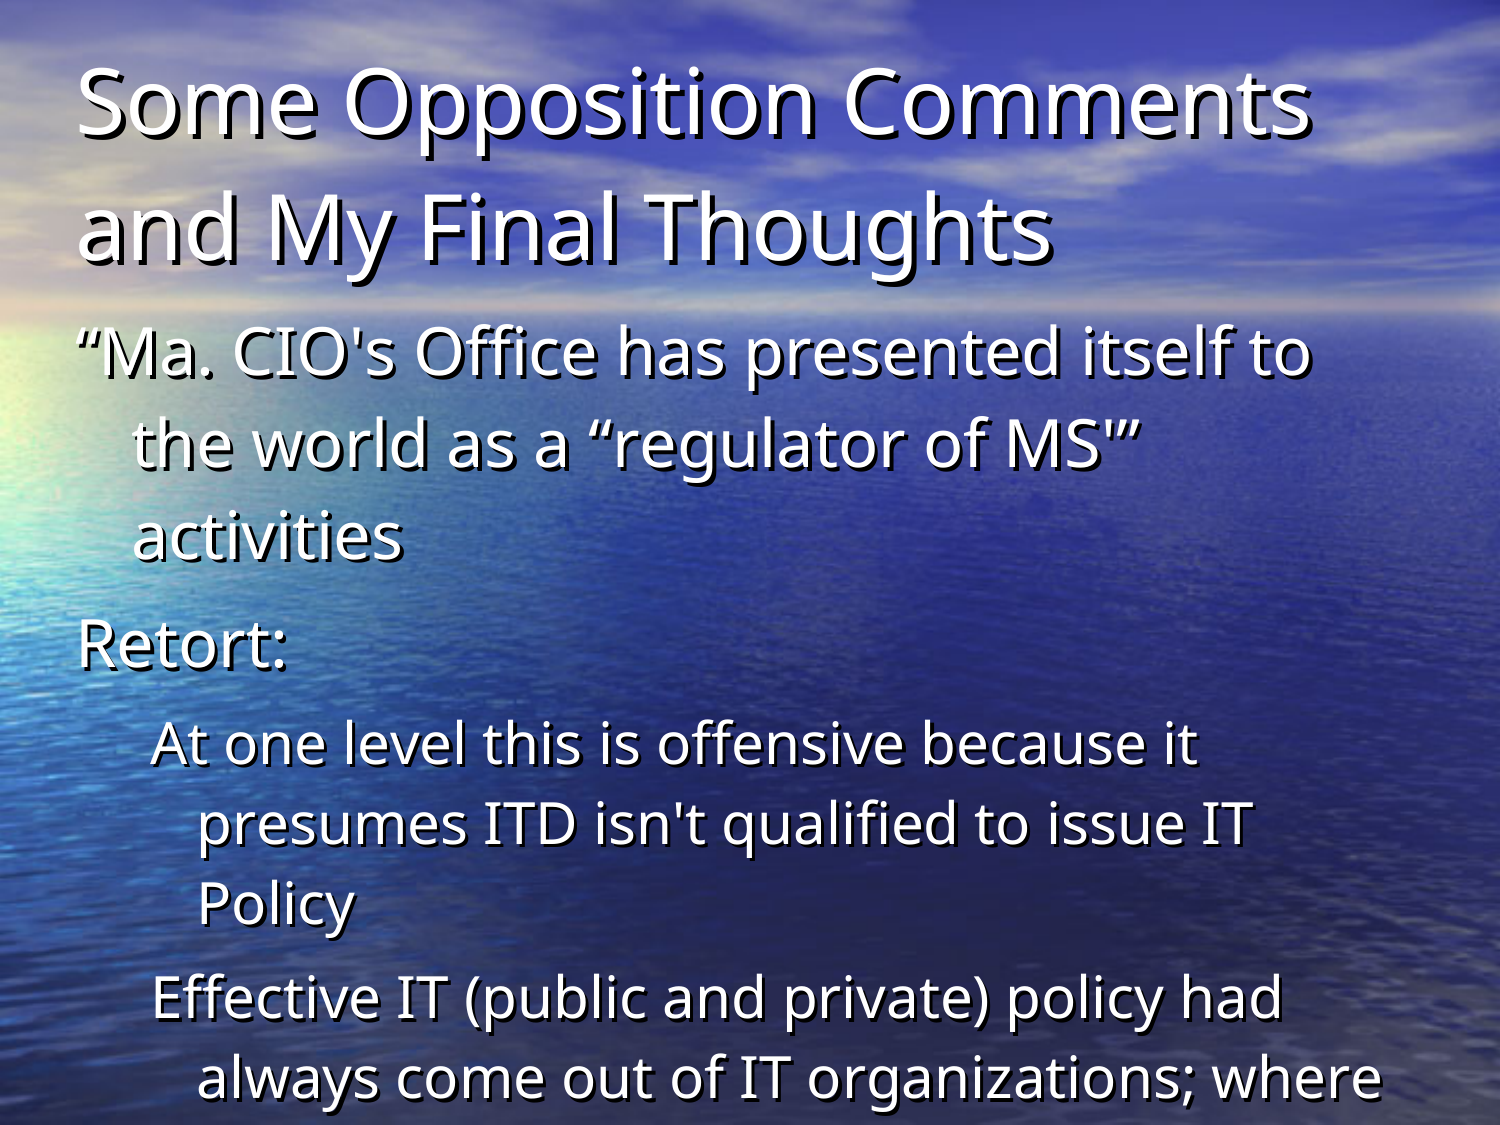

# Some Opposition Comments and My Final Thoughts
“Ma. CIO's Office has presented itself to the world as a “regulator of MS'” activities
Retort:
At one level this is offensive because it presumes ITD isn't qualified to issue IT Policy
Effective IT (public and private) policy had always come out of IT organizations; where policy making and operations is bifurcated, IT is impudent
As “regulators” was never in our thoughts